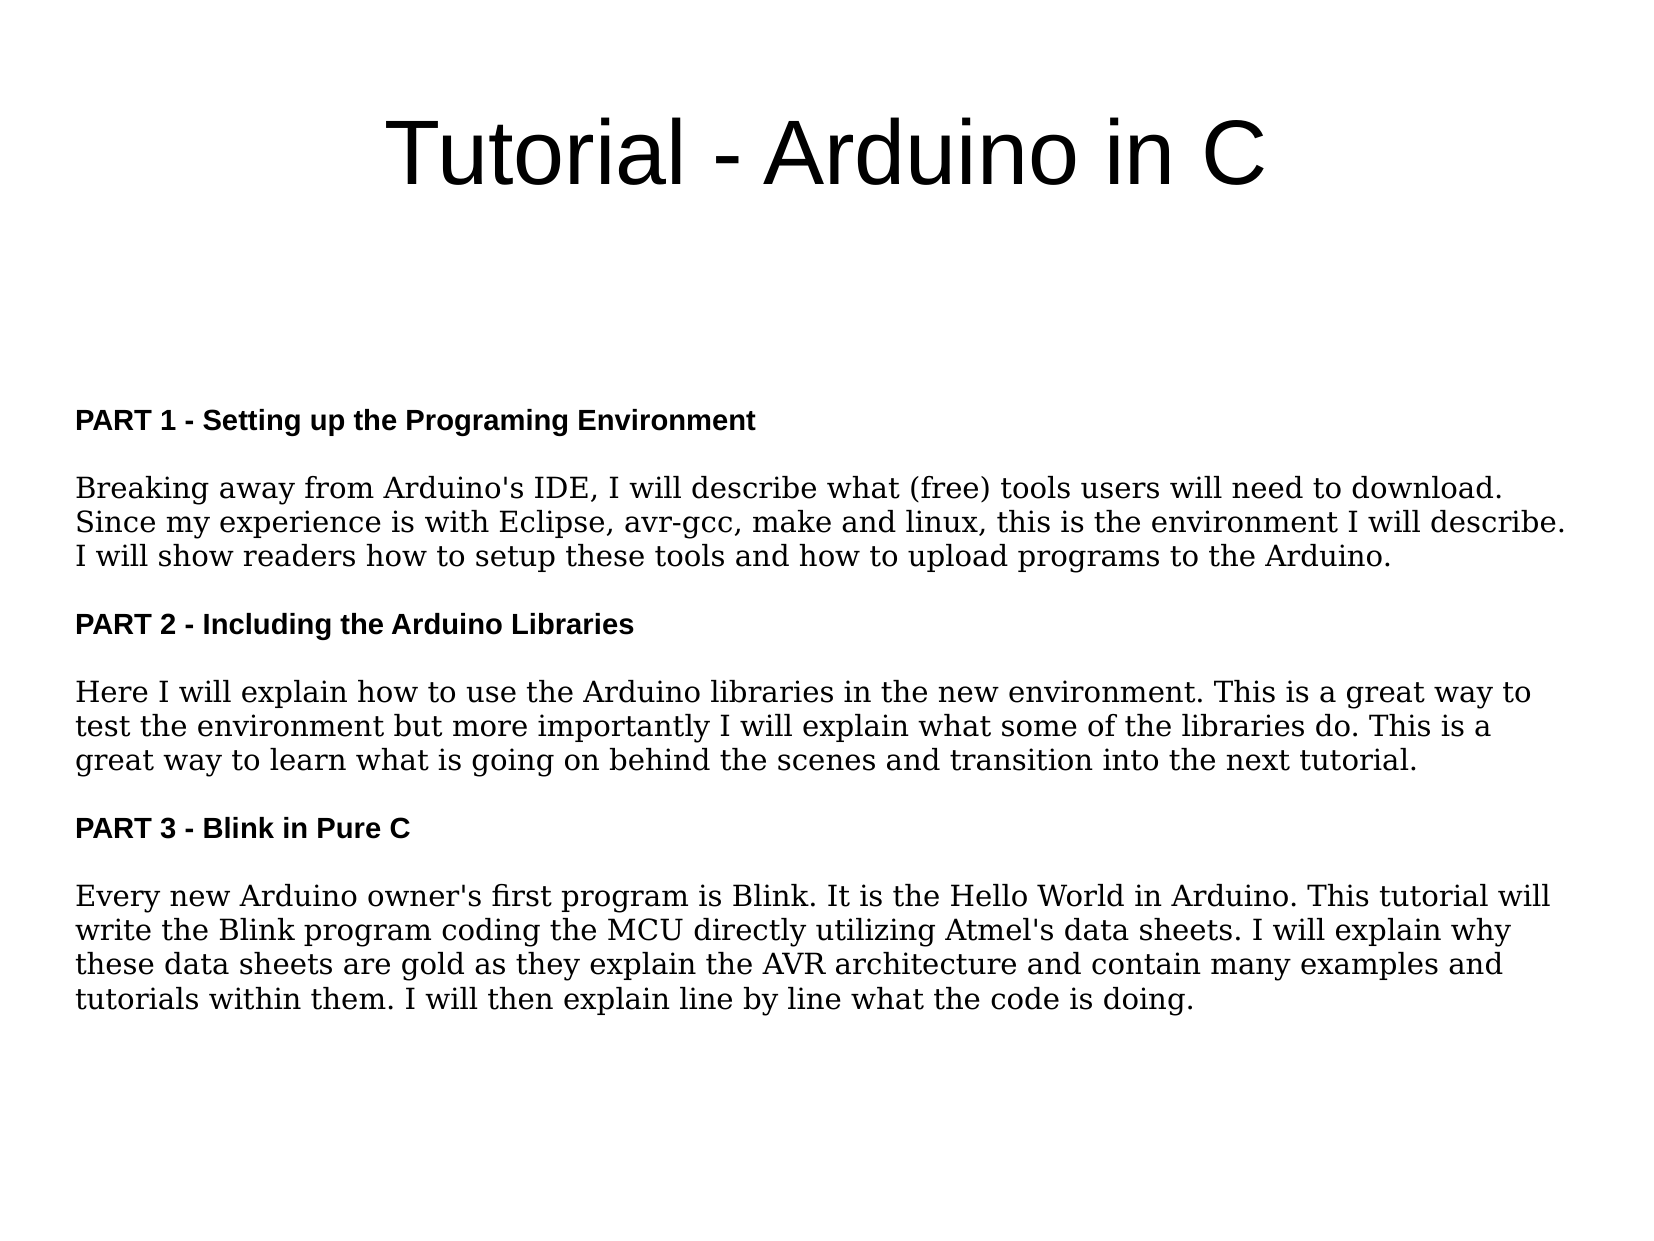

# Tutorial - Arduino in C
PART 1 - Setting up the Programing Environment
Breaking away from Arduino's IDE, I will describe what (free) tools users will need to download. Since my experience is with Eclipse, avr-gcc, make and linux, this is the environment I will describe. I will show readers how to setup these tools and how to upload programs to the Arduino.
PART 2 - Including the Arduino Libraries
Here I will explain how to use the Arduino libraries in the new environment. This is a great way to test the environment but more importantly I will explain what some of the libraries do. This is a great way to learn what is going on behind the scenes and transition into the next tutorial.
PART 3 - Blink in Pure C
Every new Arduino owner's first program is Blink. It is the Hello World in Arduino. This tutorial will write the Blink program coding the MCU directly utilizing Atmel's data sheets. I will explain why these data sheets are gold as they explain the AVR architecture and contain many examples and tutorials within them. I will then explain line by line what the code is doing.